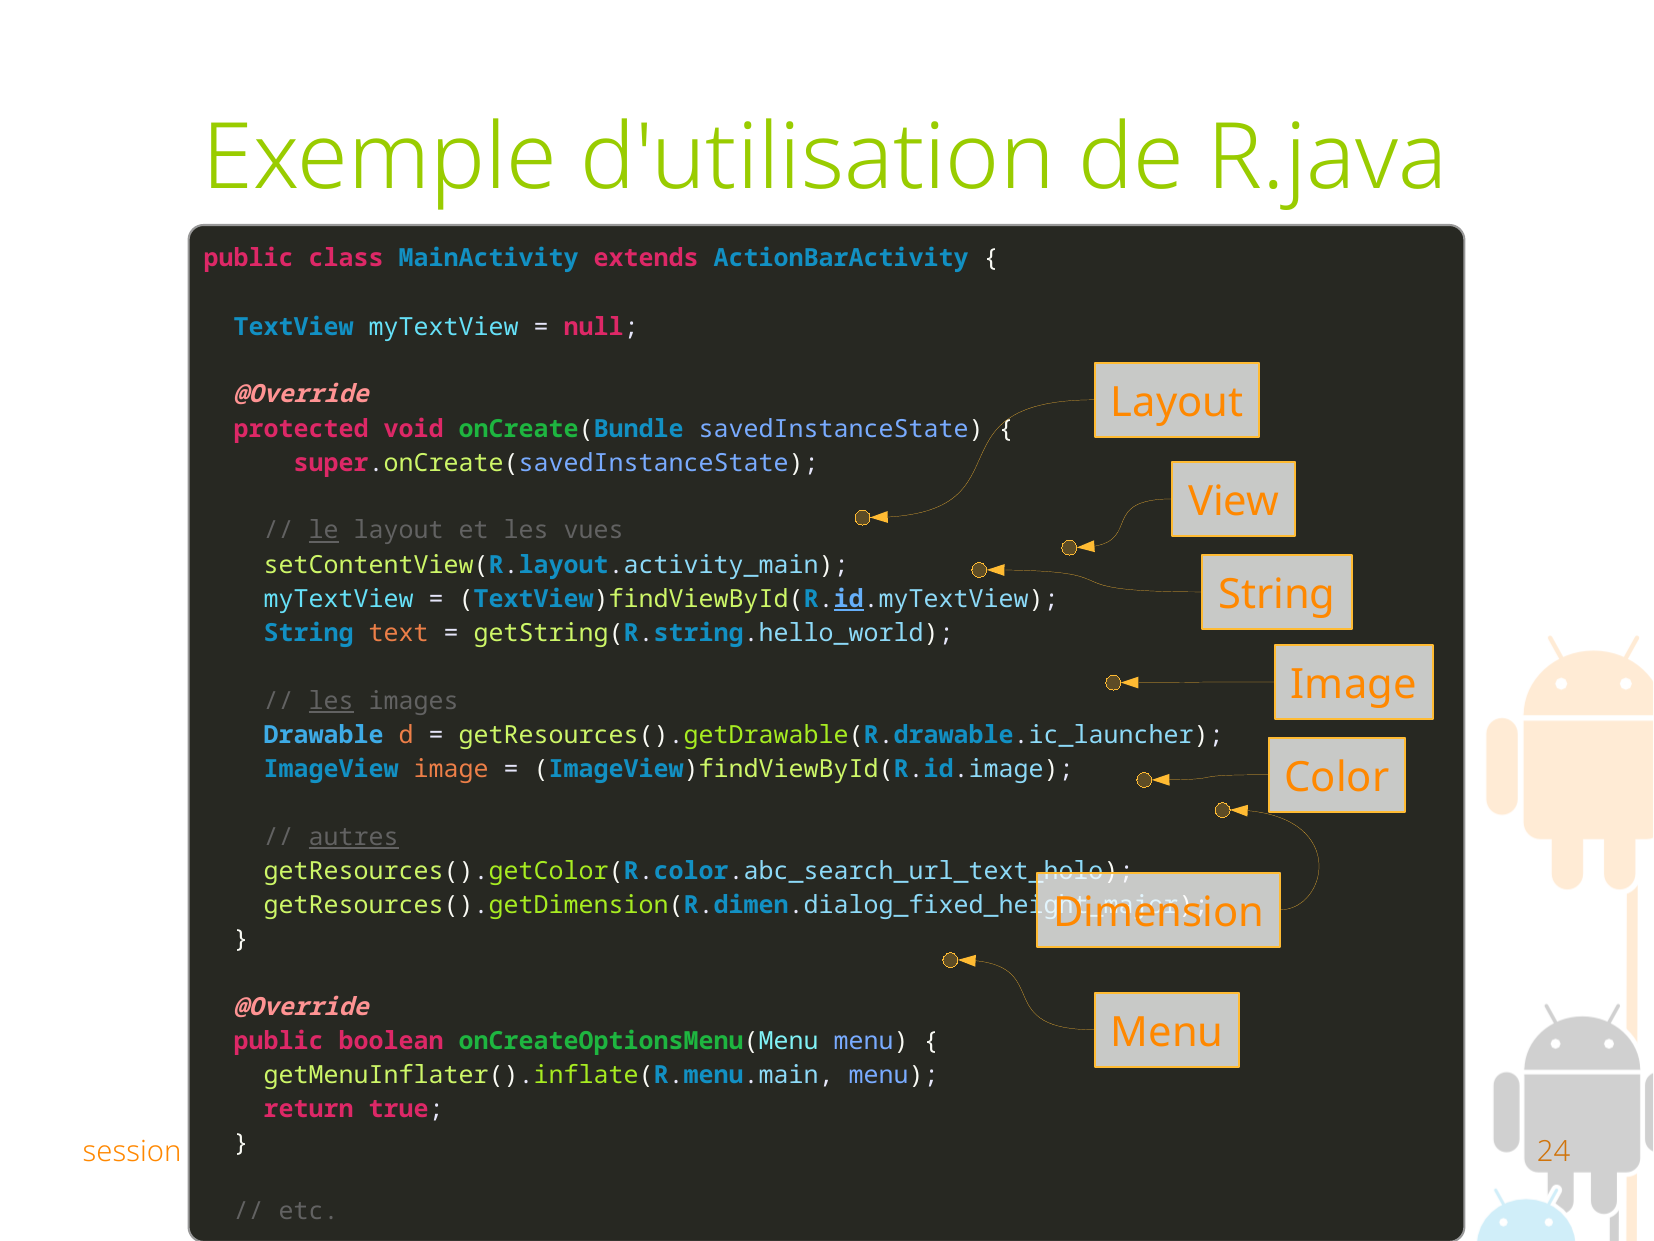

# Exemple d'utilisation de R.java
public class MainActivity extends ActionBarActivity {
 TextView myTextView = null;
 @Override
 protected void onCreate(Bundle savedInstanceState) {
 super.onCreate(savedInstanceState);
 // le layout et les vues
 setContentView(R.layout.activity_main);
 myTextView = (TextView)findViewById(R.id.myTextView);
 String text = getString(R.string.hello_world);
 // les images
 Drawable d = getResources().getDrawable(R.drawable.ic_launcher);
 ImageView image = (ImageView)findViewById(R.id.image);
 // autres
 getResources().getColor(R.color.abc_search_url_text_holo);
 getResources().getDimension(R.dimen.dialog_fixed_height_major);
 }
 @Override
 public boolean onCreateOptionsMenu(Menu menu) {
 getMenuInflater().inflate(R.menu.main, menu);
 return true;
 }
 // etc.
Layout
View
String
Image
Color
Dimension
Menu
session sept 2016
Yann Caron (c) 2014
24